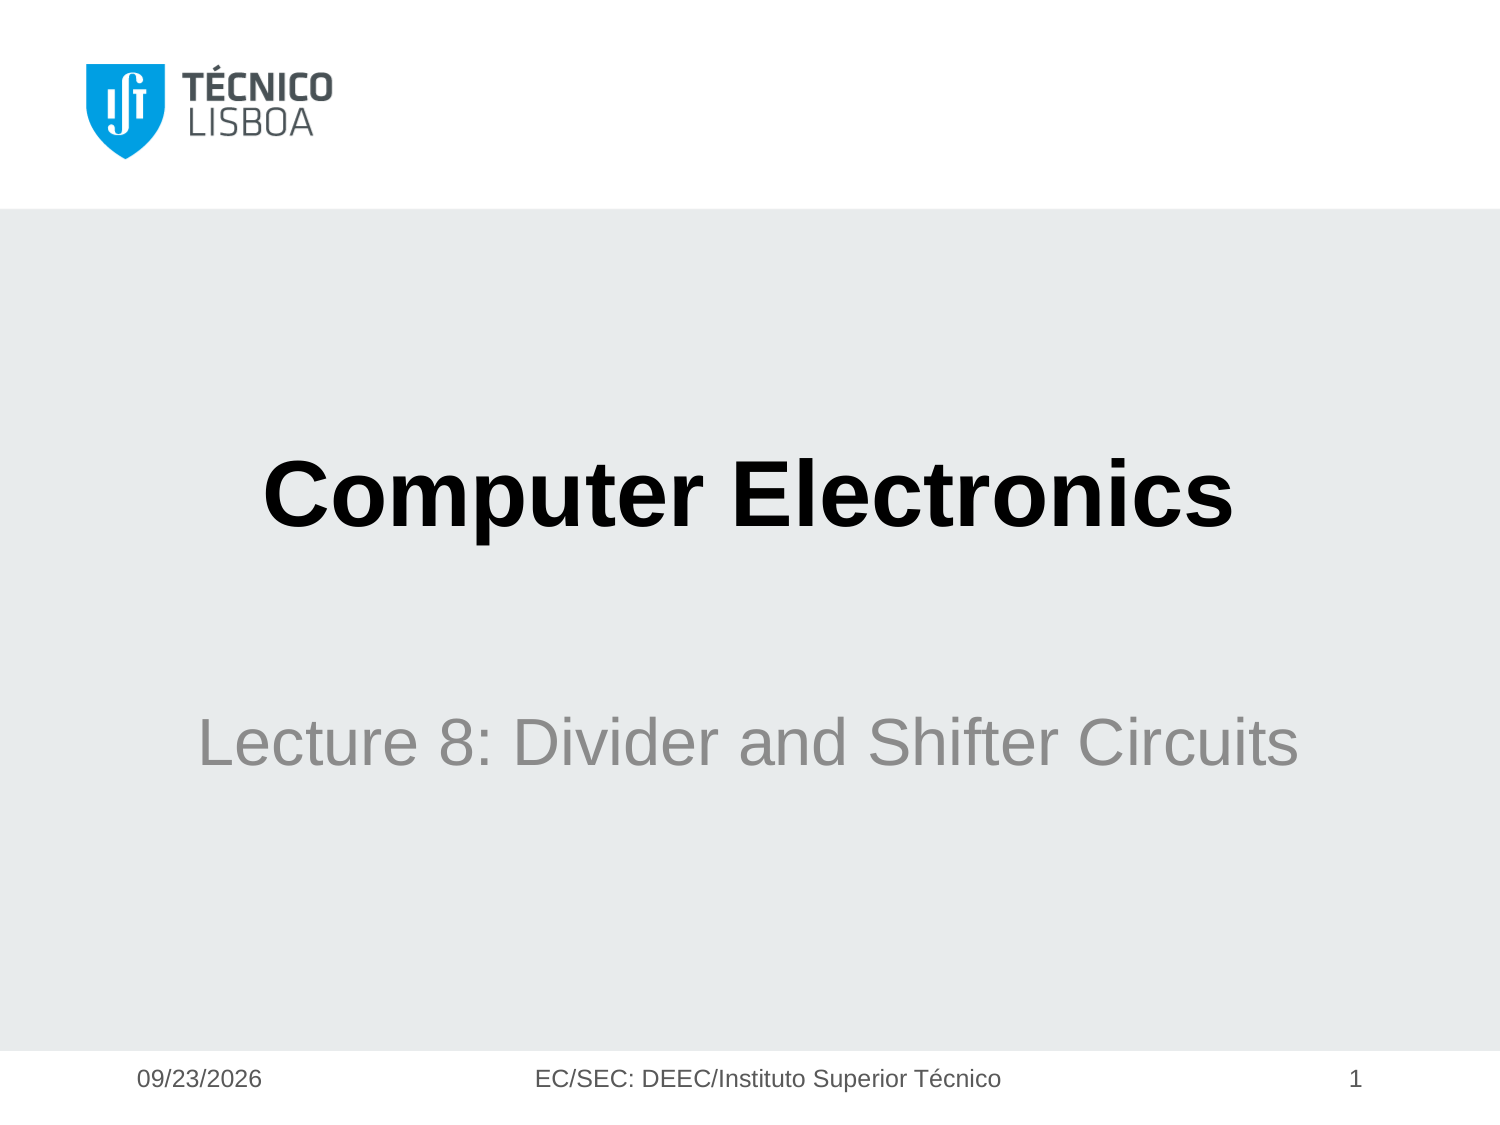

Computer Electronics
# Lecture 8: Divider and Shifter Circuits
EC/SEC: DEEC/Instituto Superior Técnico
1